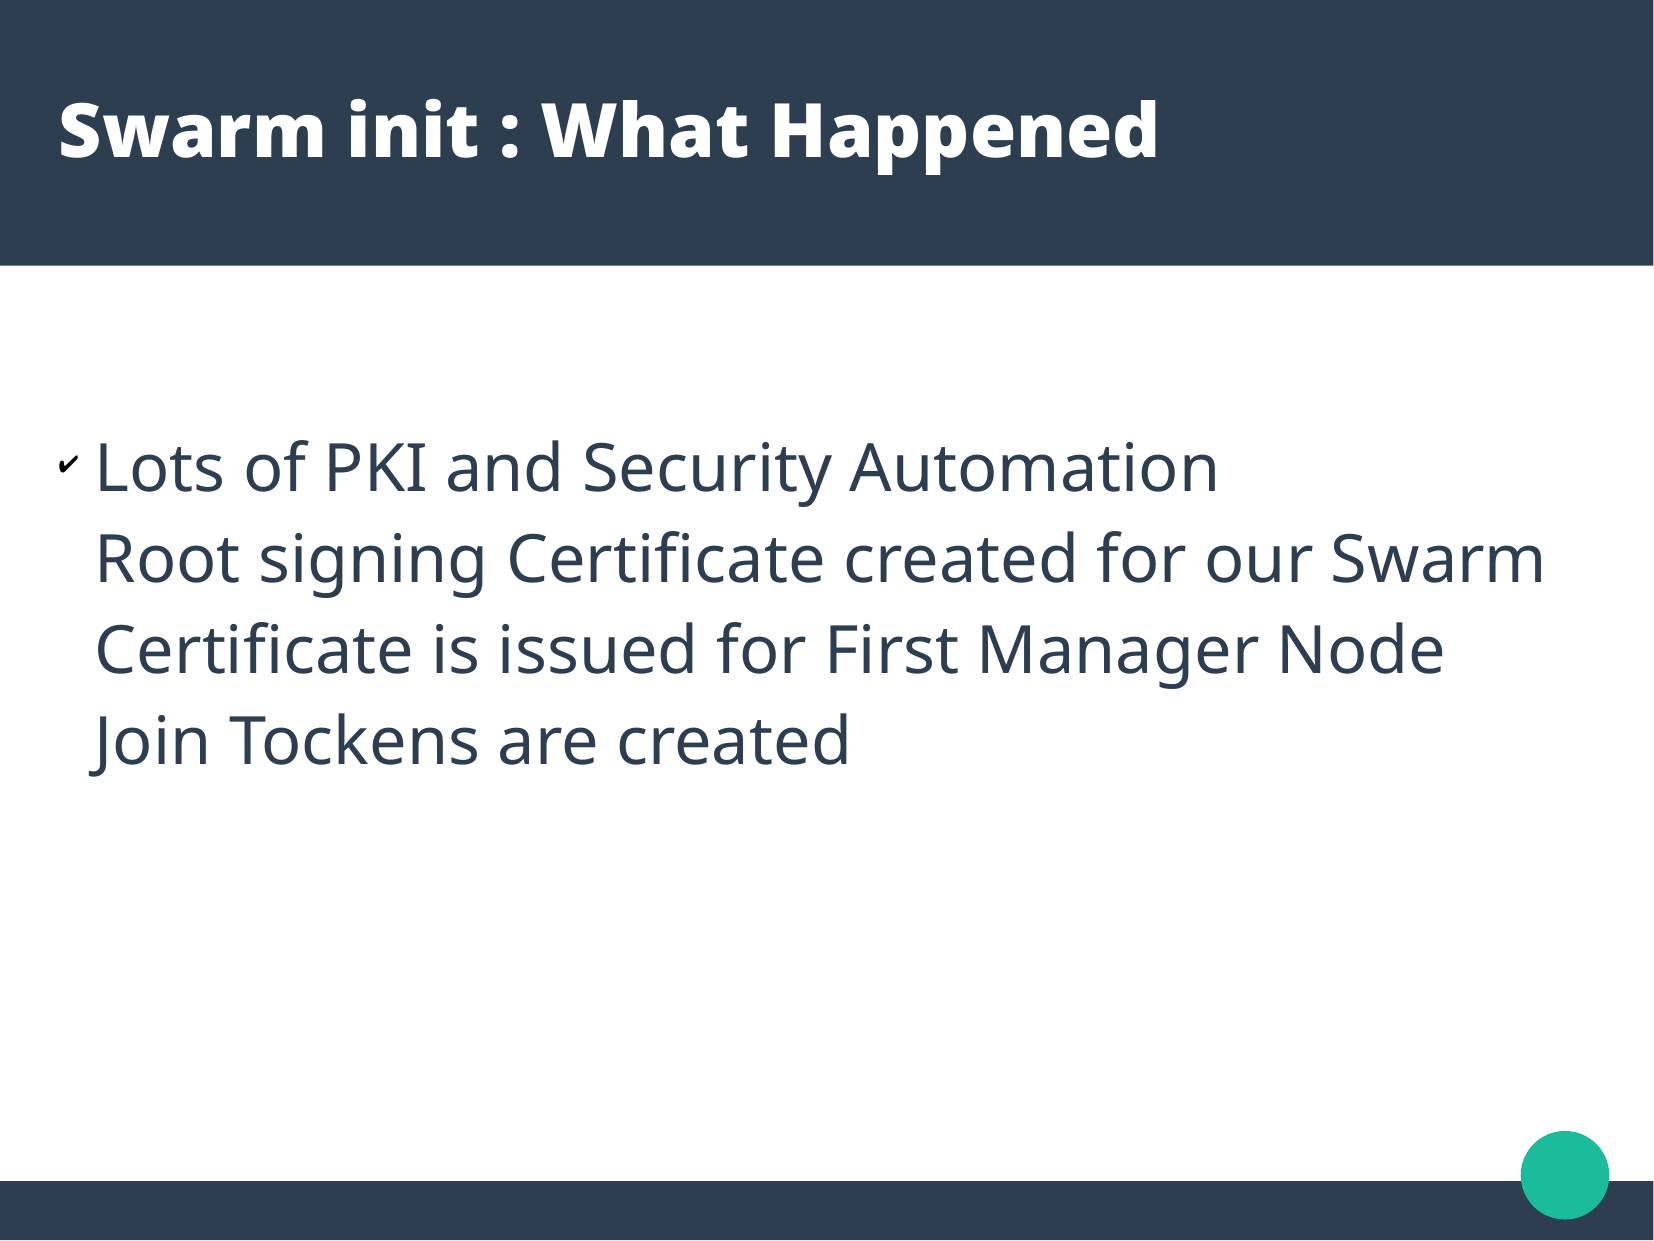

# Swarm init : What Happened
Lots of PKI and Security Automation
Root signing Certificate created for our Swarm
Certificate is issued for First Manager Node
Join Tockens are created